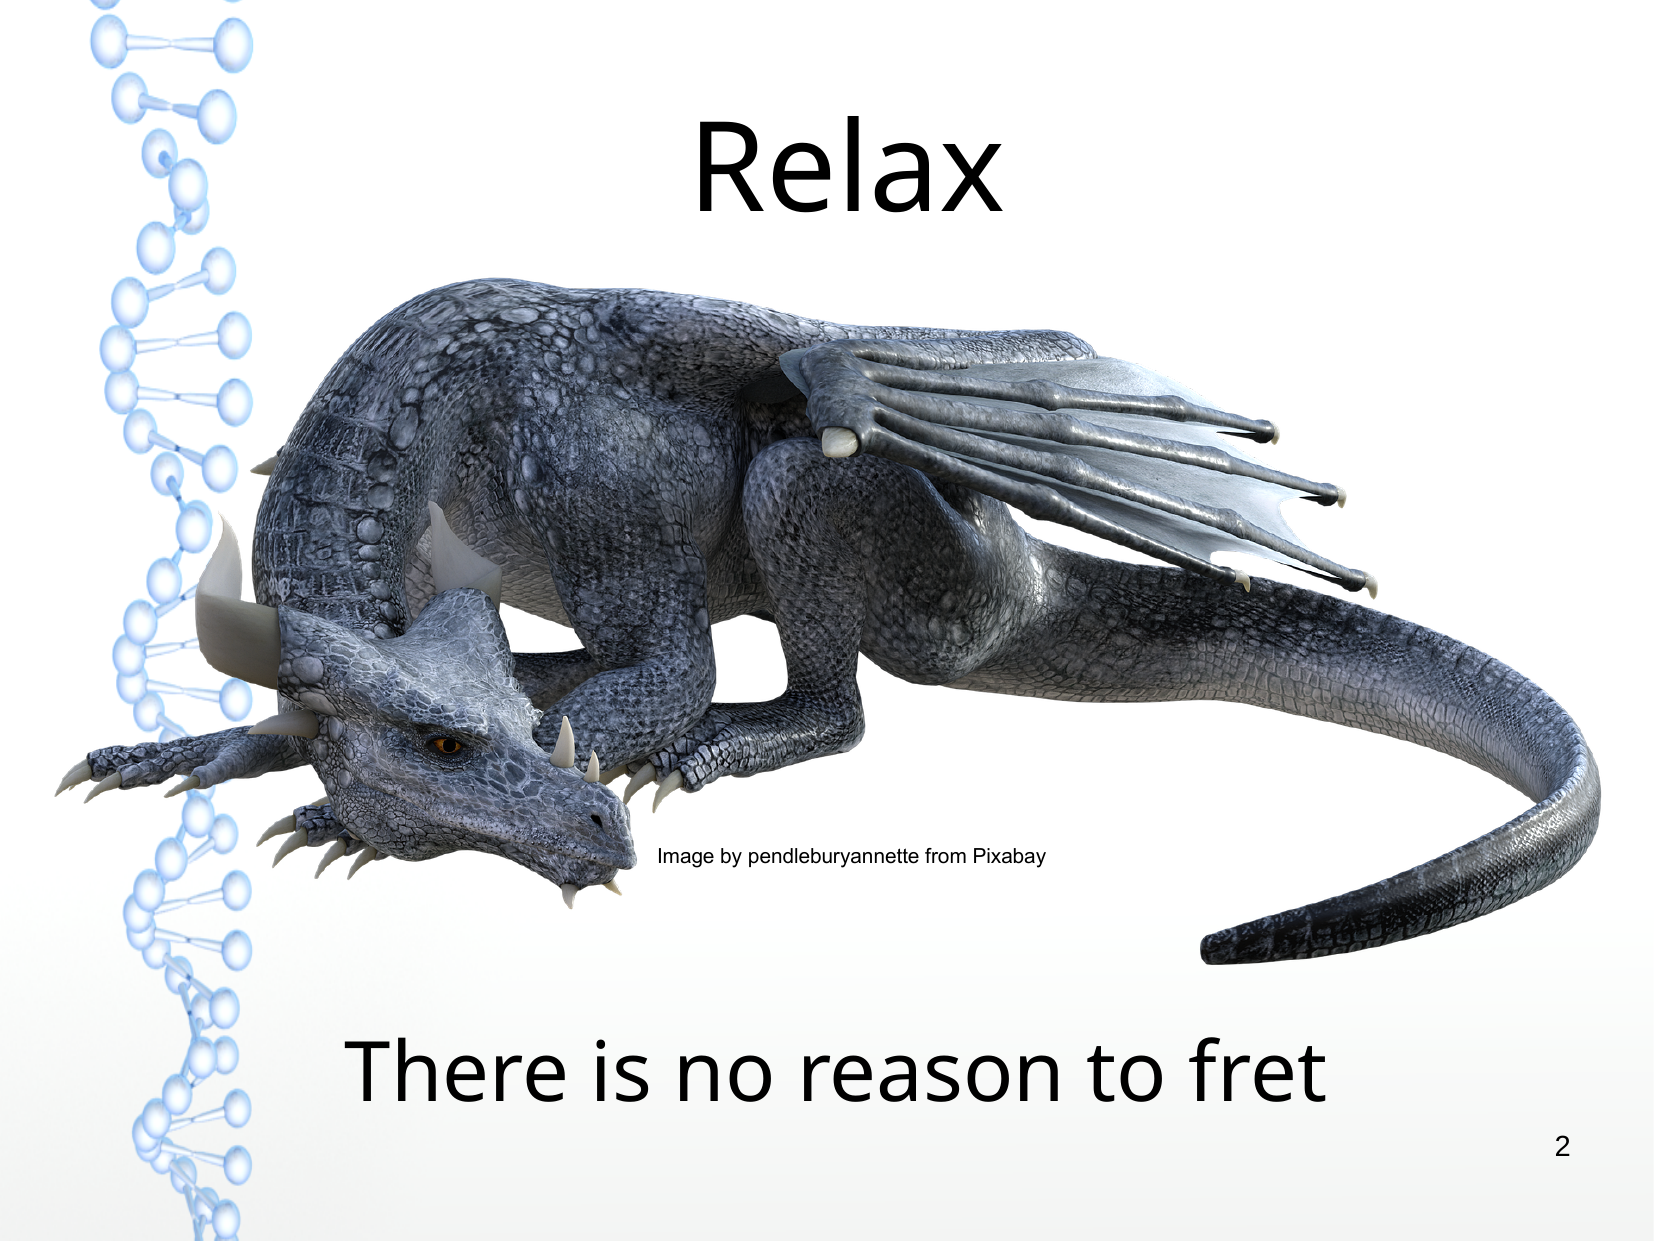

Relax
Image by pendleburyannette from Pixabay
There is no reason to fret
2